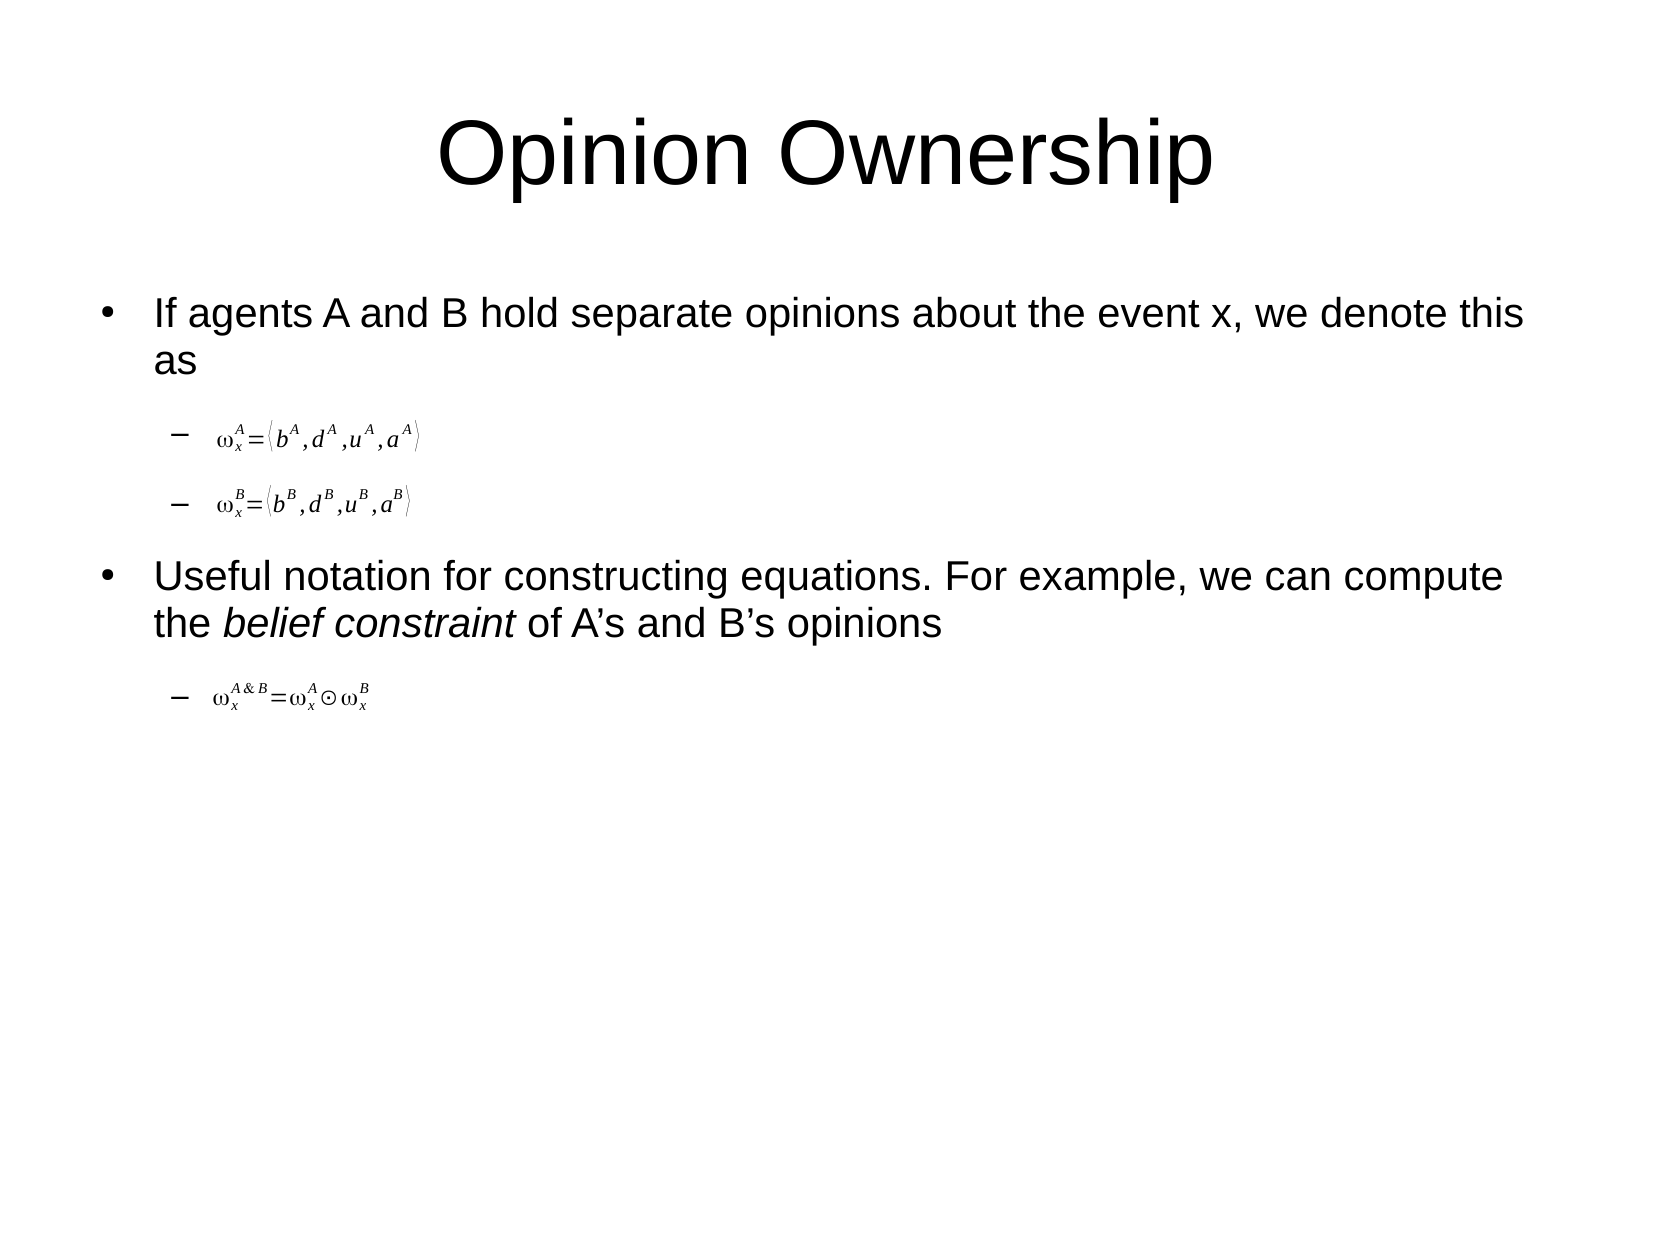

# Opinion Ownership
If agents A and B hold separate opinions about the event x, we denote this as
Useful notation for constructing equations. For example, we can compute the belief constraint of A’s and B’s opinions